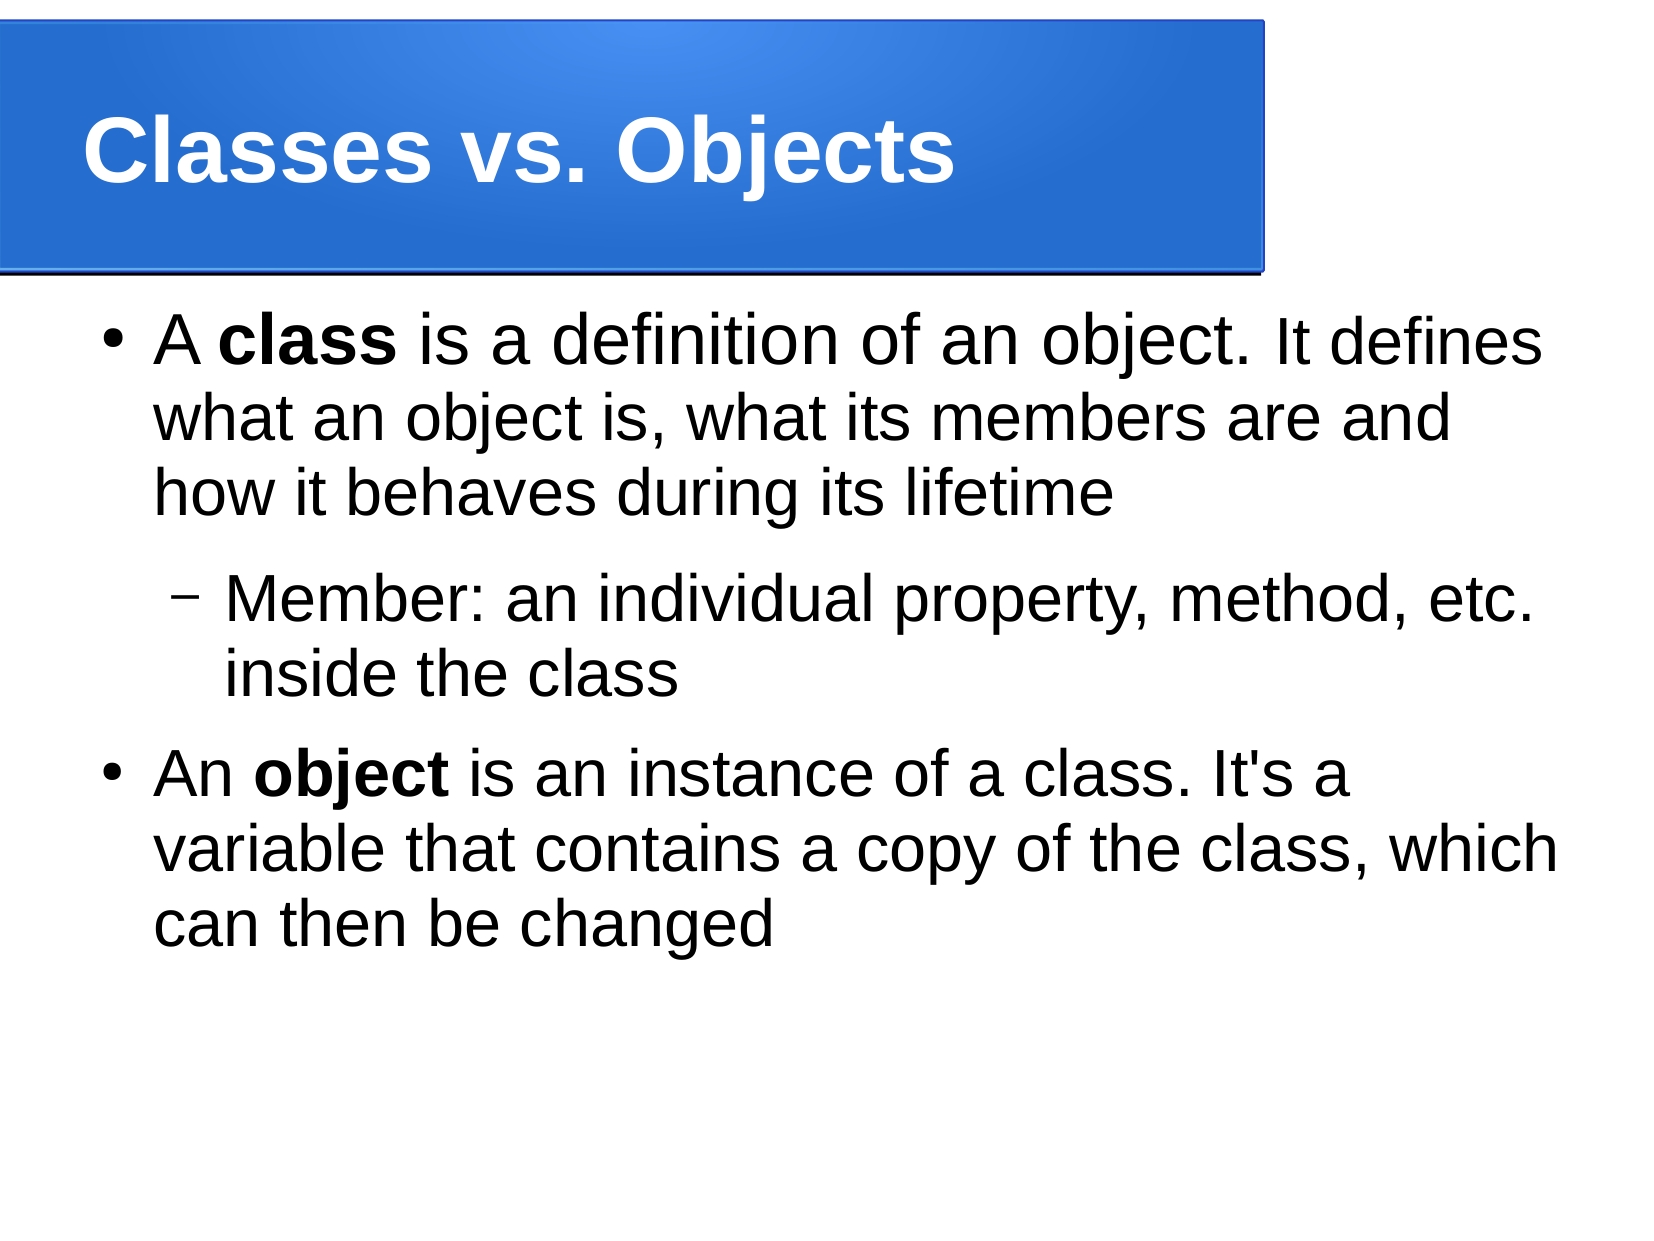

# Classes vs. Objects
A class is a definition of an object. It defines what an object is, what its members are and how it behaves during its lifetime
Member: an individual property, method, etc. inside the class
An object is an instance of a class. It's a variable that contains a copy of the class, which can then be changed